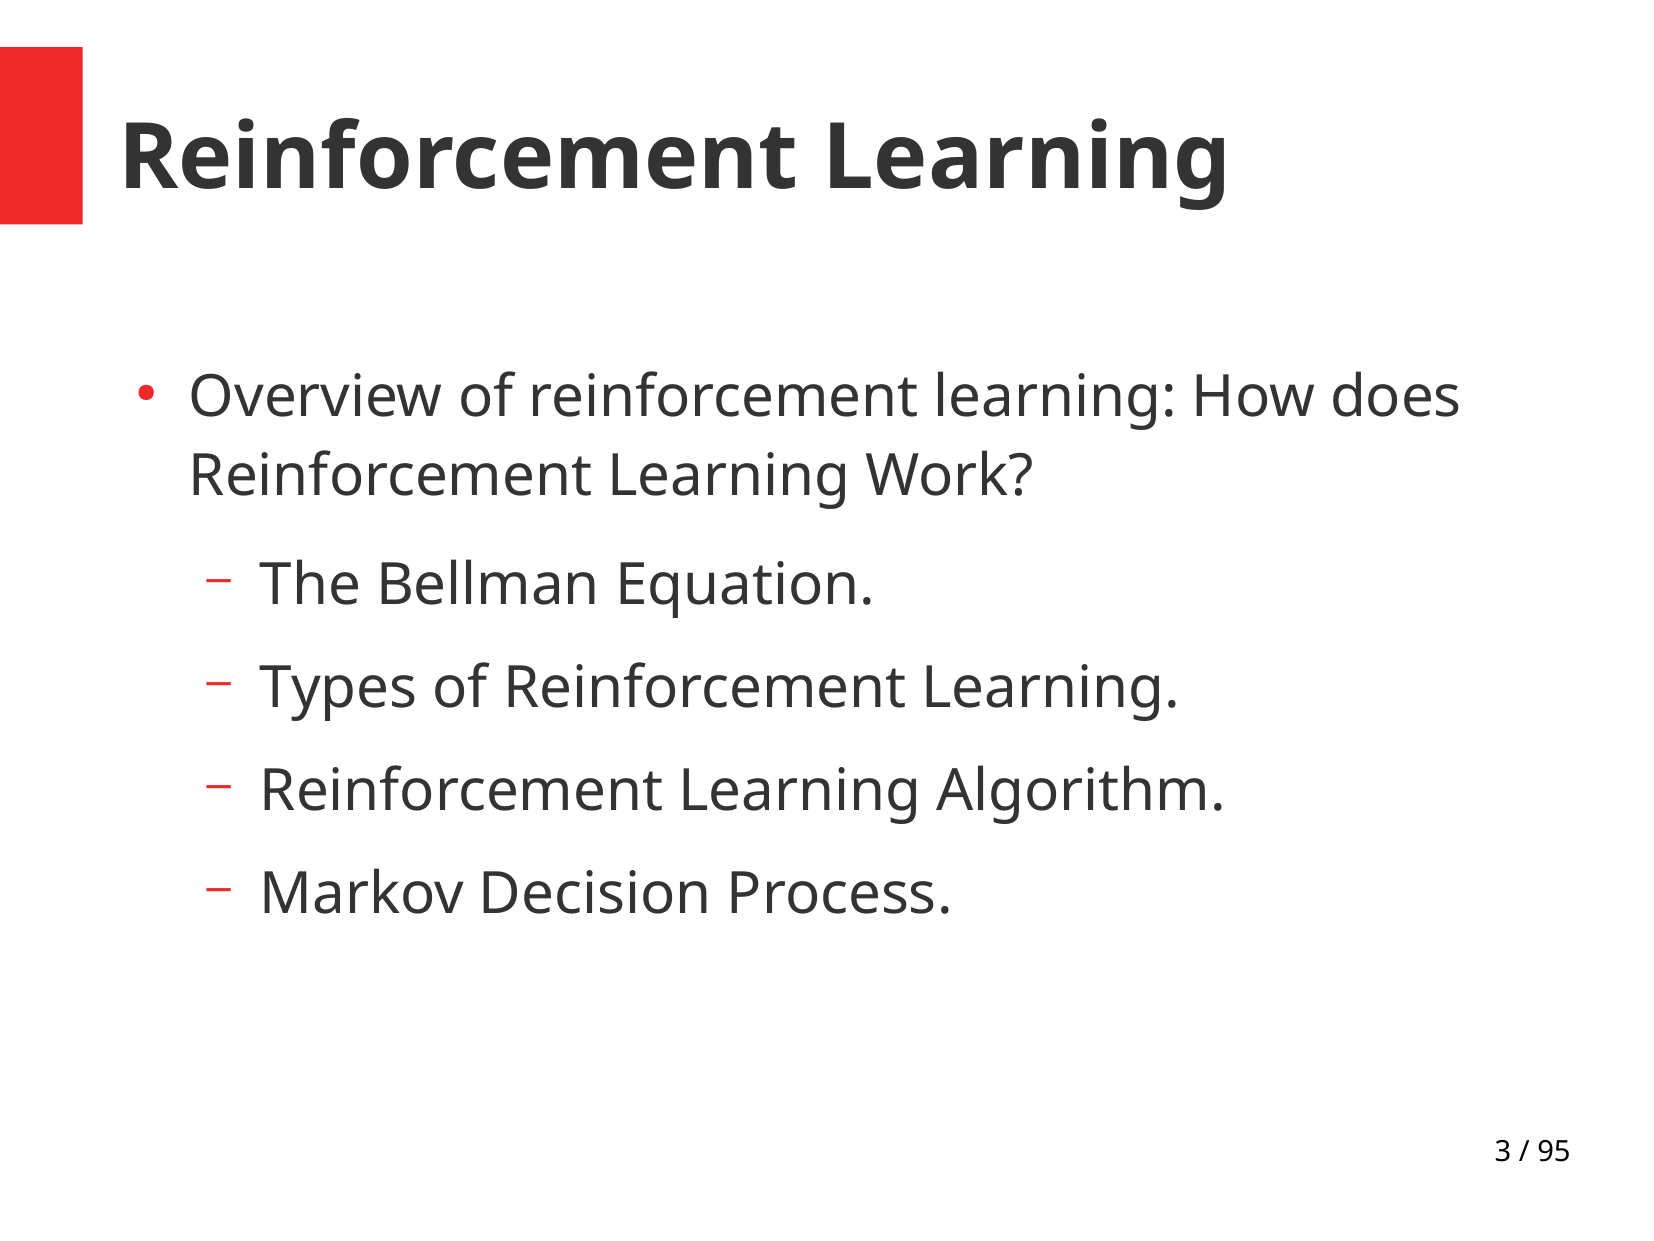

# Reinforcement Learning
Overview of reinforcement learning: How does Reinforcement Learning Work?
The Bellman Equation.
Types of Reinforcement Learning.
Reinforcement Learning Algorithm.
Markov Decision Process.
3